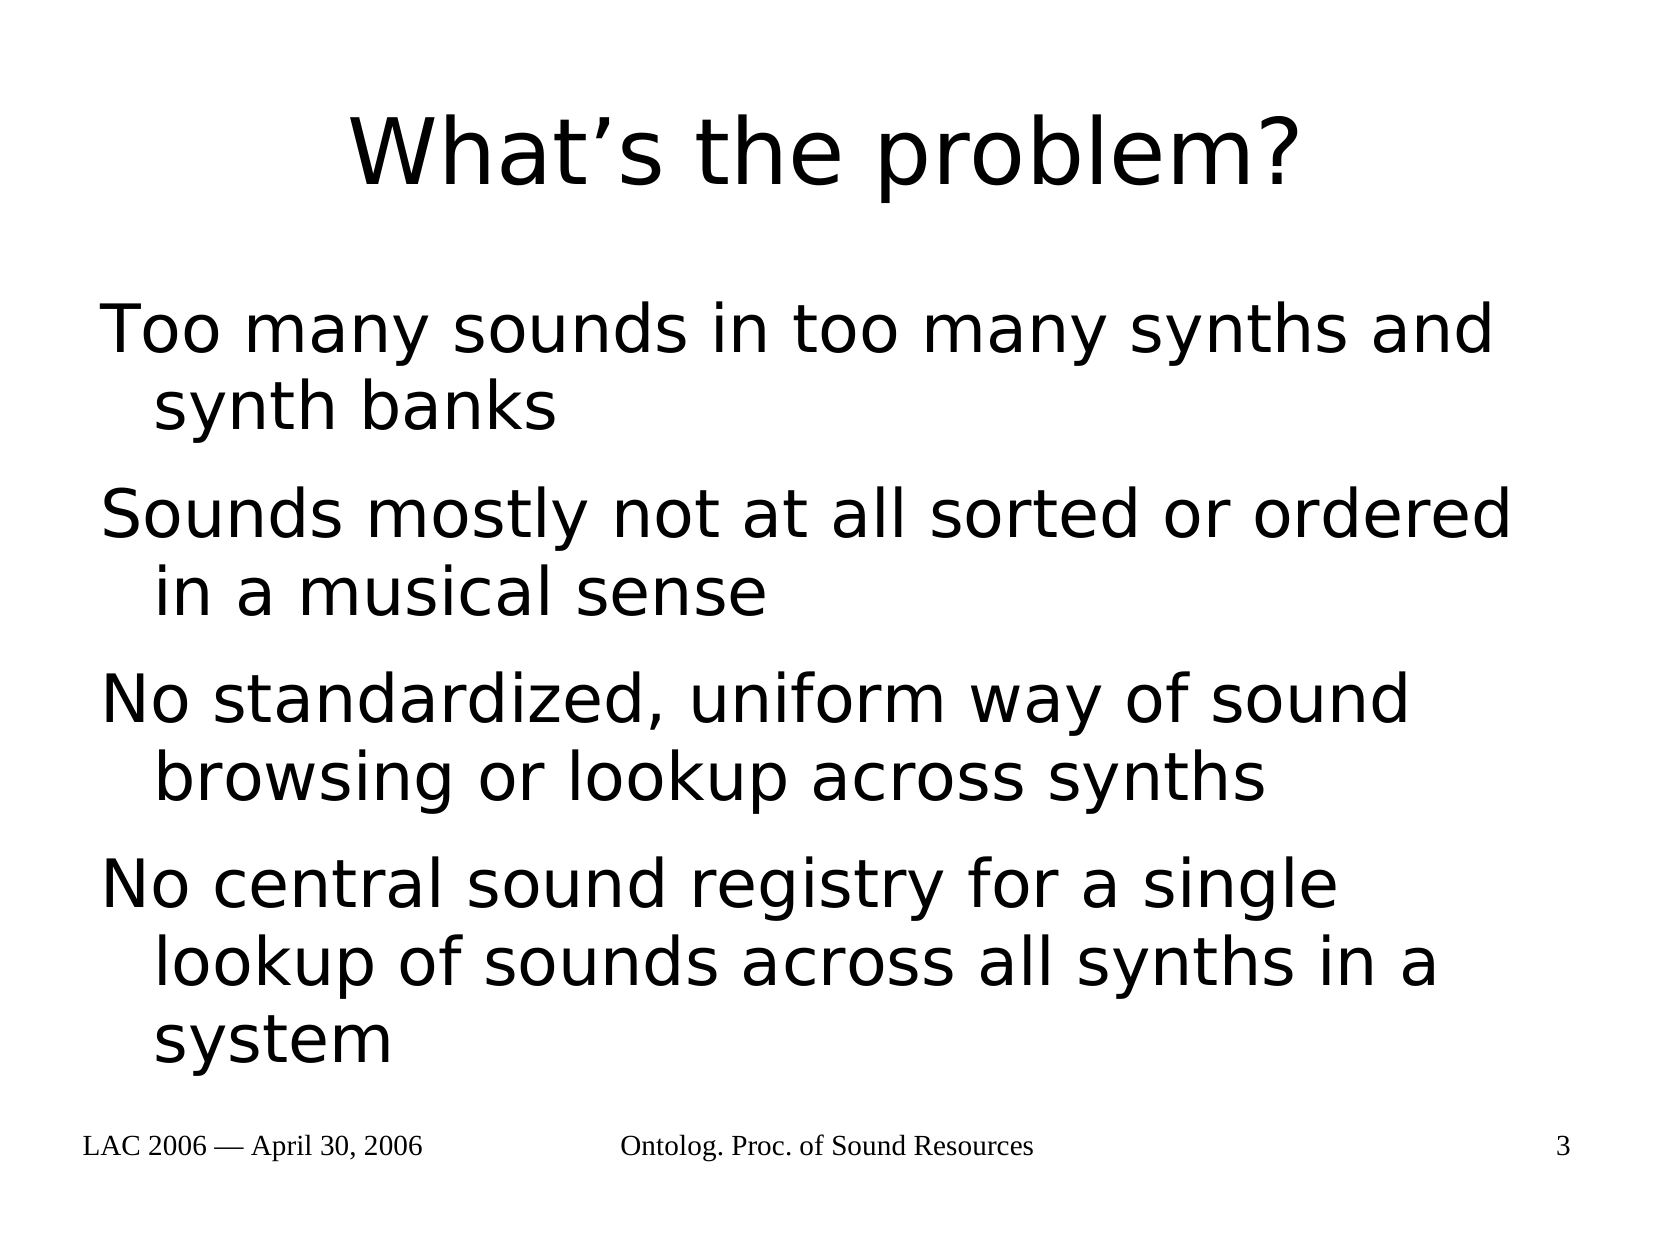

# What’s the problem?
Too many sounds in too many synths and synth banks
Sounds mostly not at all sorted or ordered in a musical sense
No standardized, uniform way of sound browsing or lookup across synths
No central sound registry for a single lookup of sounds across all synths in a system
LAC 2006 — April 30, 2006
Ontolog. Proc. of Sound Resources
3